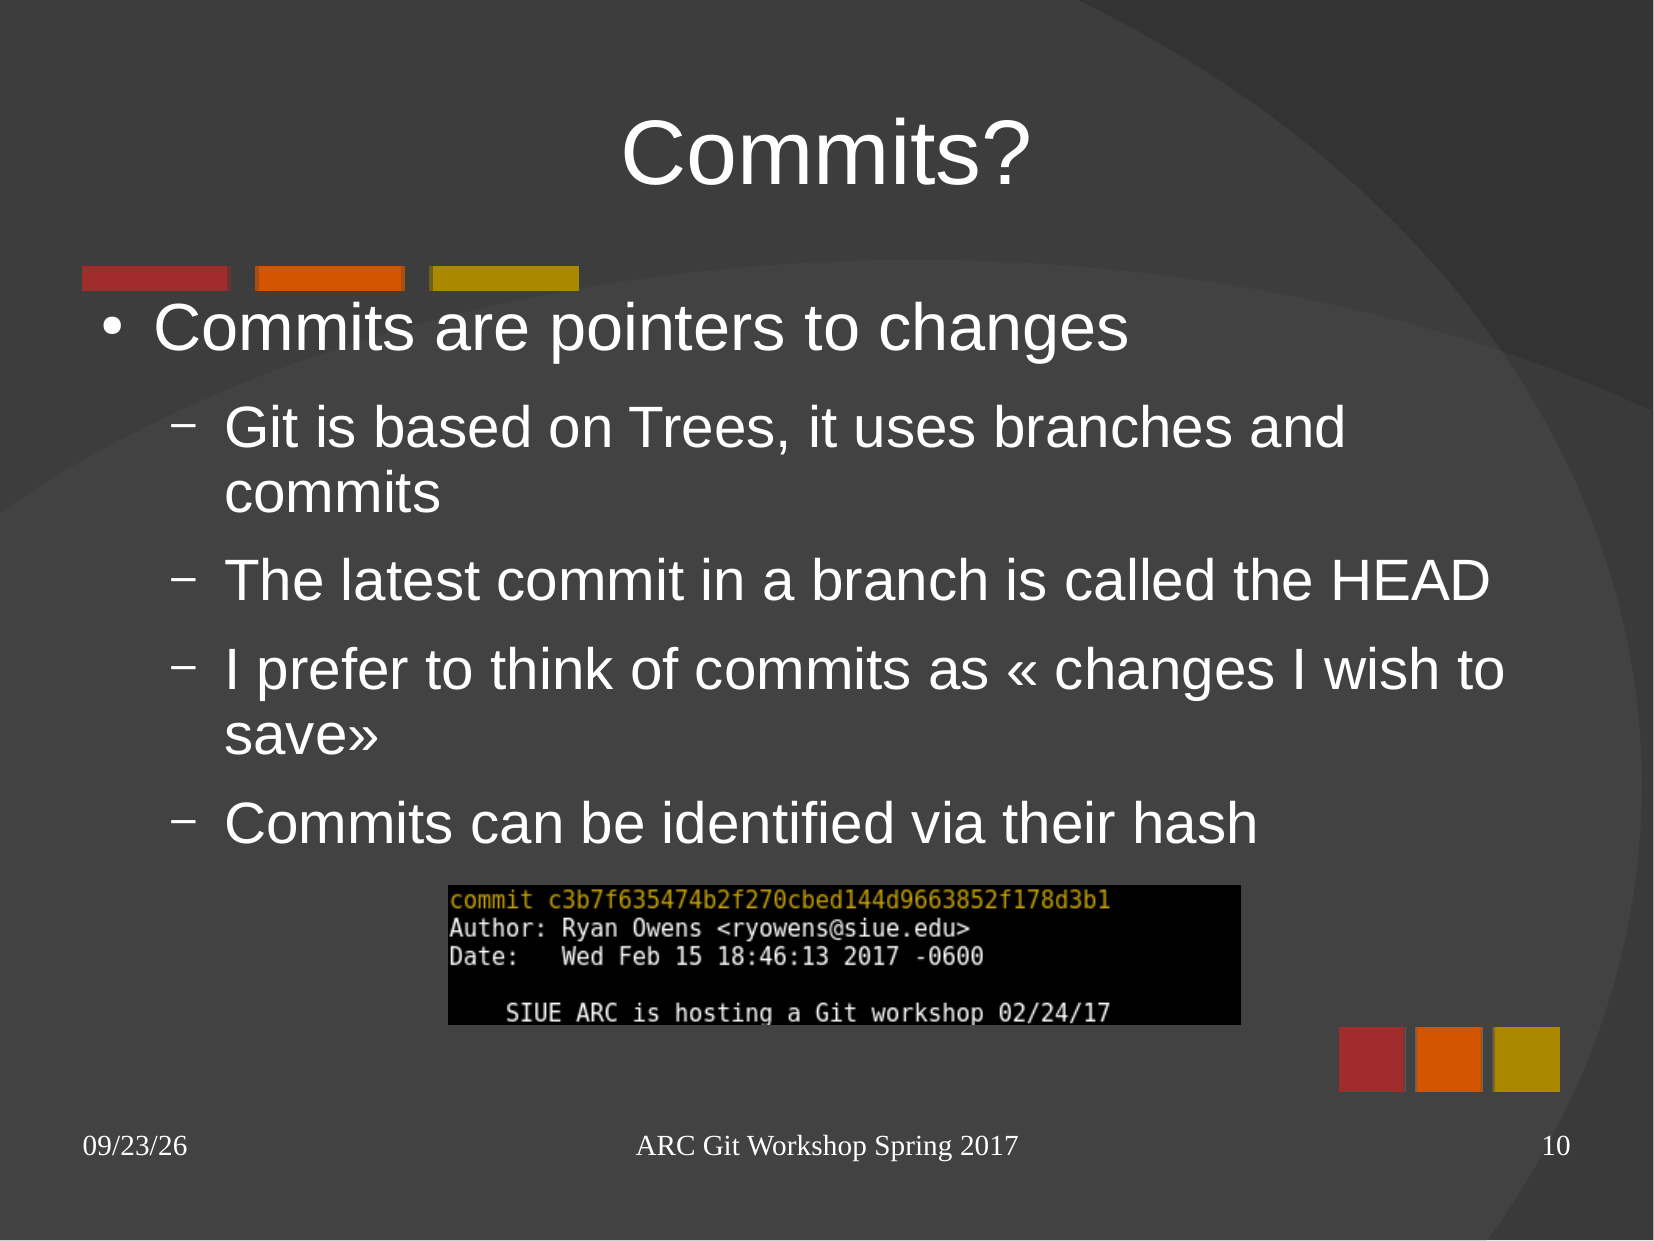

# Commits?
Commits are pointers to changes
Git is based on Trees, it uses branches and commits
The latest commit in a branch is called the HEAD
I prefer to think of commits as « changes I wish to save»
Commits can be identified via their hash
ARC Git Workshop Spring 2017
10